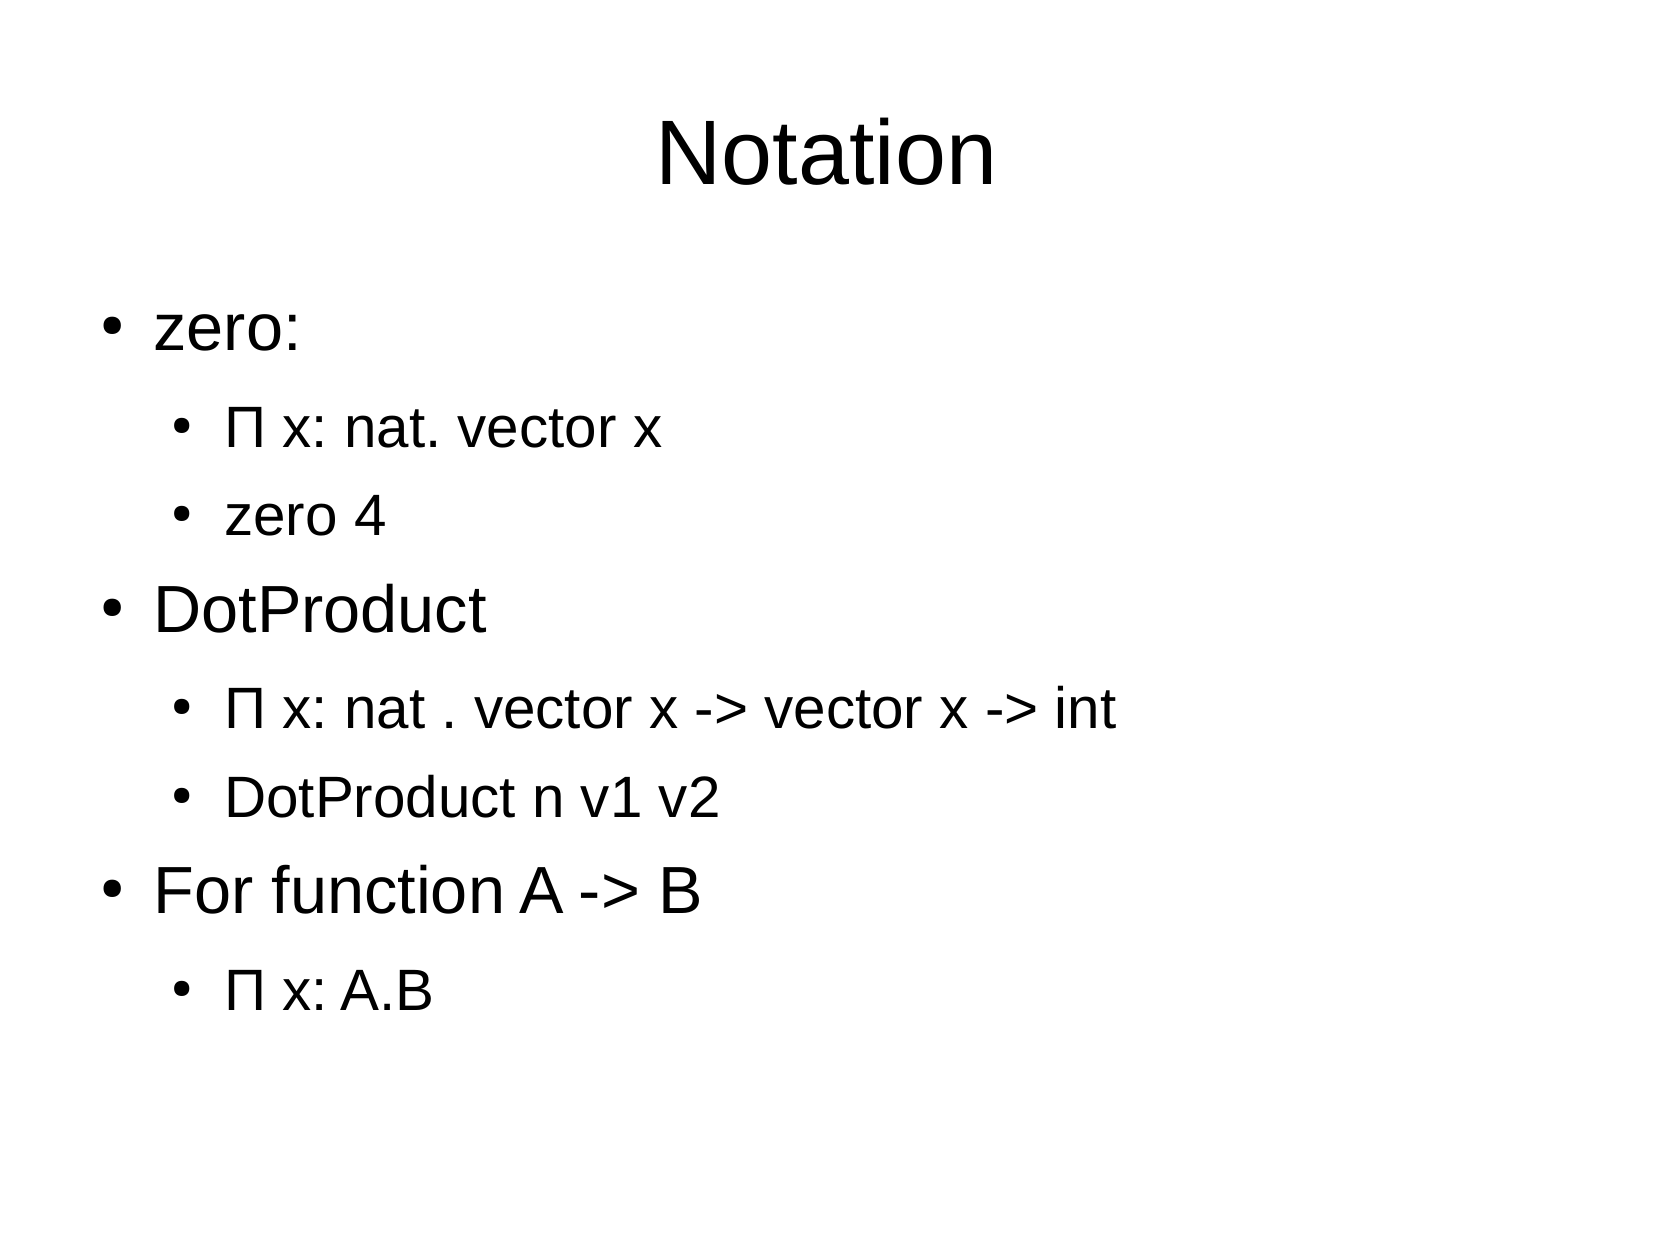

# Notation
zero:
Π x: nat. vector x
zero 4
DotProduct
Π x: nat . vector x -> vector x -> int
DotProduct n v1 v2
For function A -> B
Π x: A.B